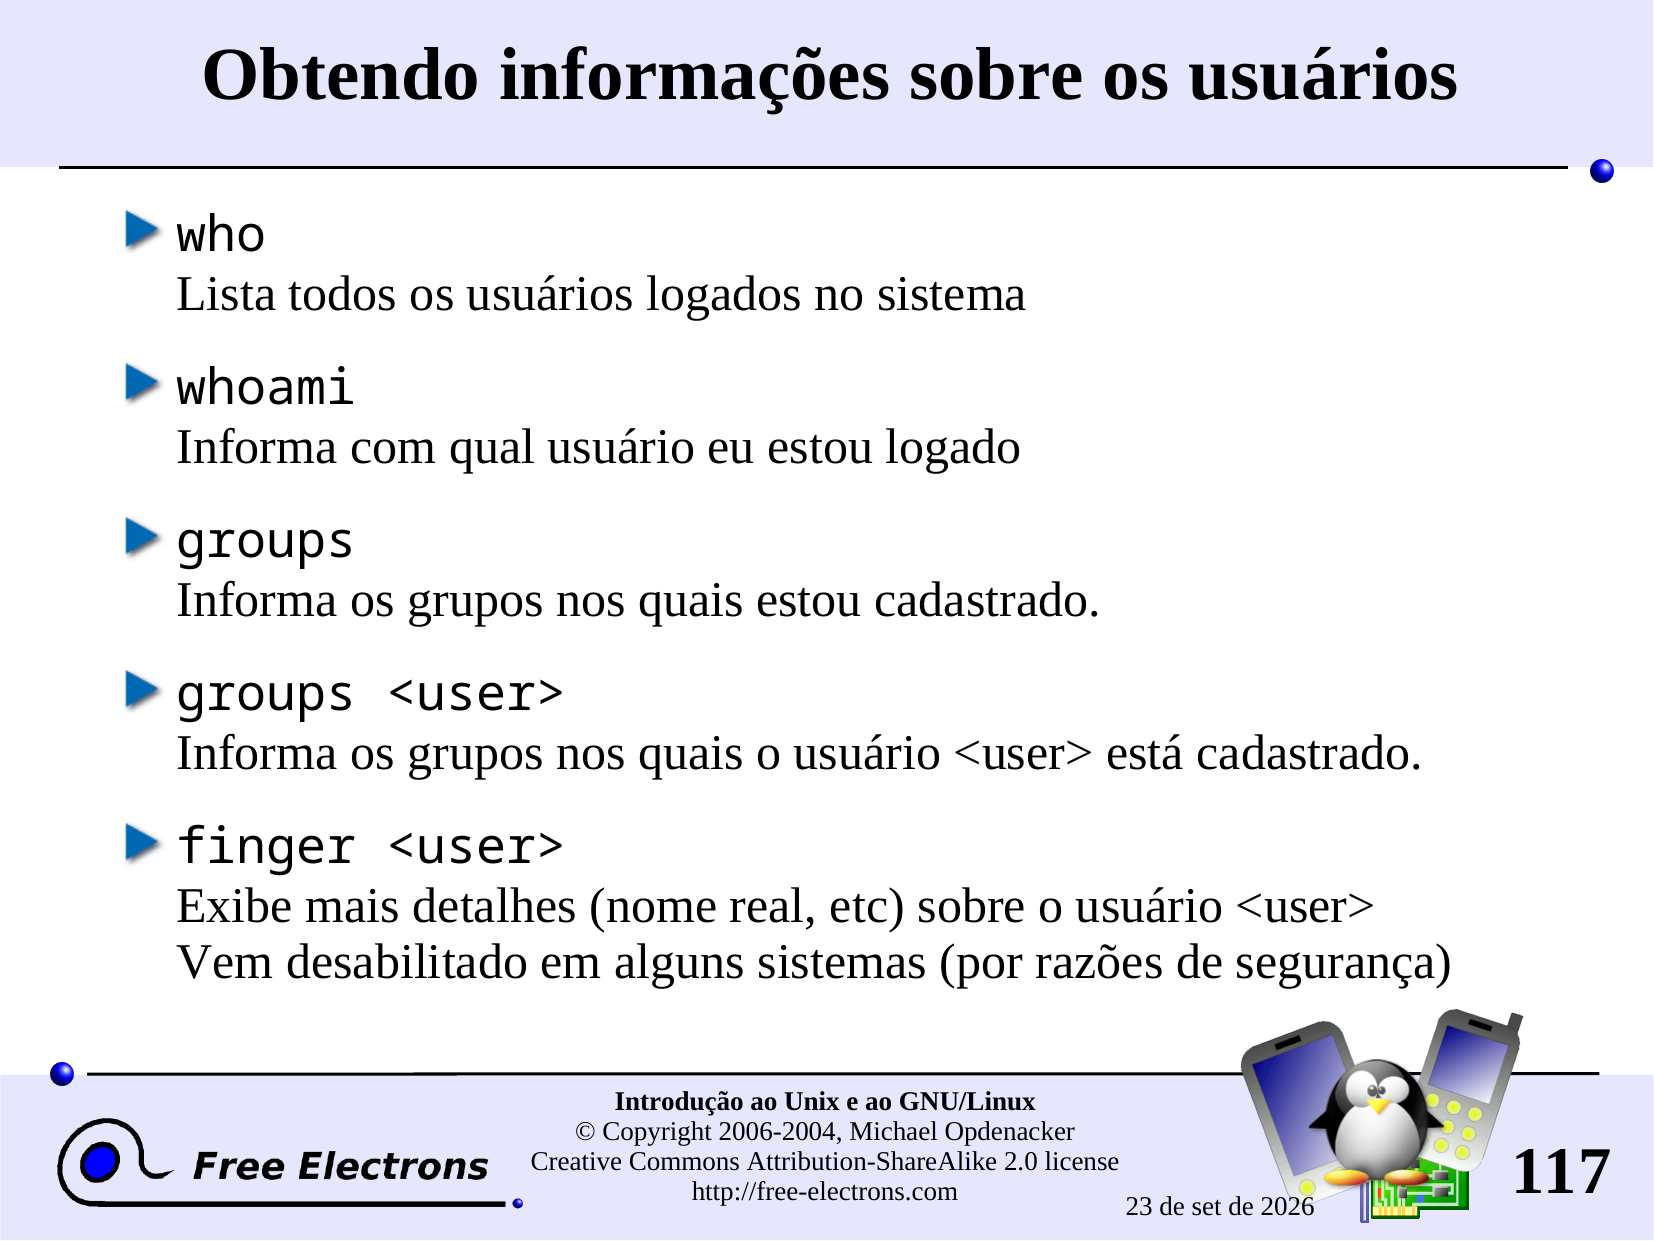

# Obtendo informações sobre os usuários
who
Lista todos os usuários logados no sistema
whoami
Informa com qual usuário eu estou logado
groups
Informa os grupos nos quais estou cadastrado.
groups <user>
Informa os grupos nos quais o usuário <user> está cadastrado.
finger <user>
Exibe mais detalhes (nome real, etc) sobre o usuário <user>
Vem desabilitado em alguns sistemas (por razões de segurança)